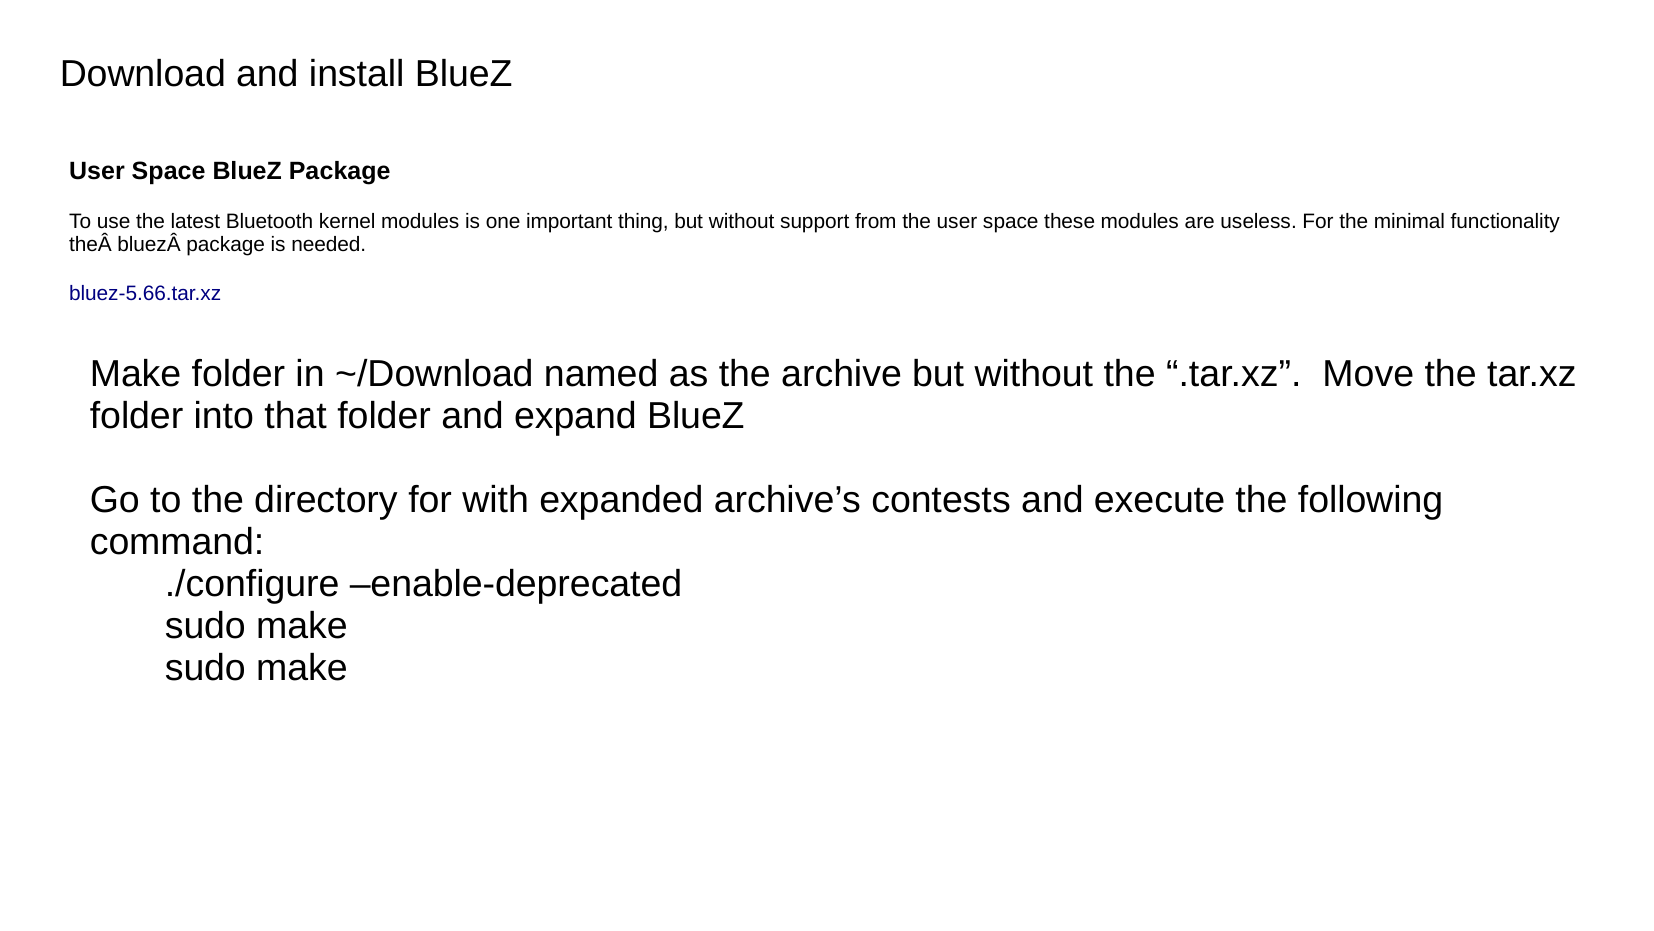

Download and install BlueZ
User Space BlueZ Package
To use the latest Bluetooth kernel modules is one important thing, but without support from the user space these modules are useless. For the minimal functionality theÂ bluezÂ package is needed.
bluez-5.66.tar.xz
Make folder in ~/Download named as the archive but without the “.tar.xz”. Move the tar.xz folder into that folder and expand BlueZ
Go to the directory for with expanded archive’s contests and execute the following command:
	./configure –enable-deprecated
	sudo make
	sudo make